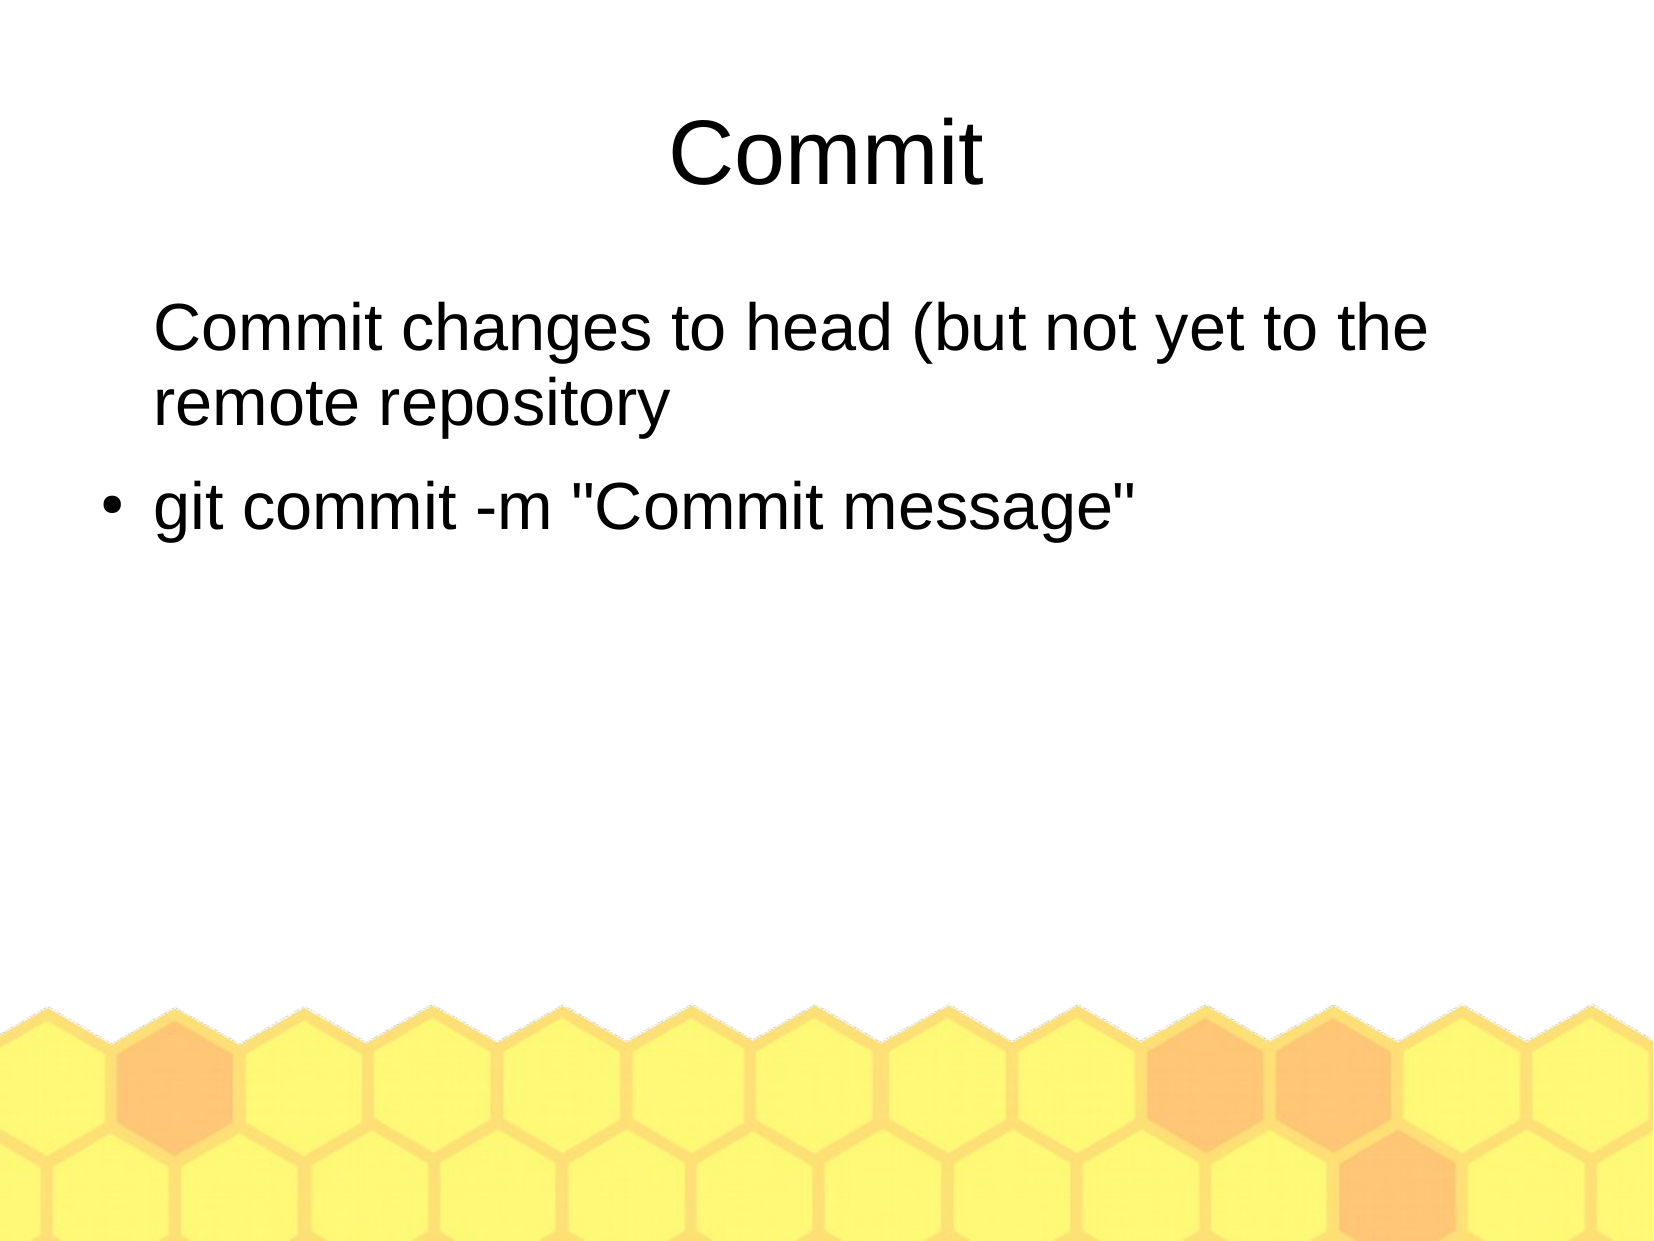

# Commit
Commit changes to head (but not yet to the remote repository
git commit -m "Commit message"